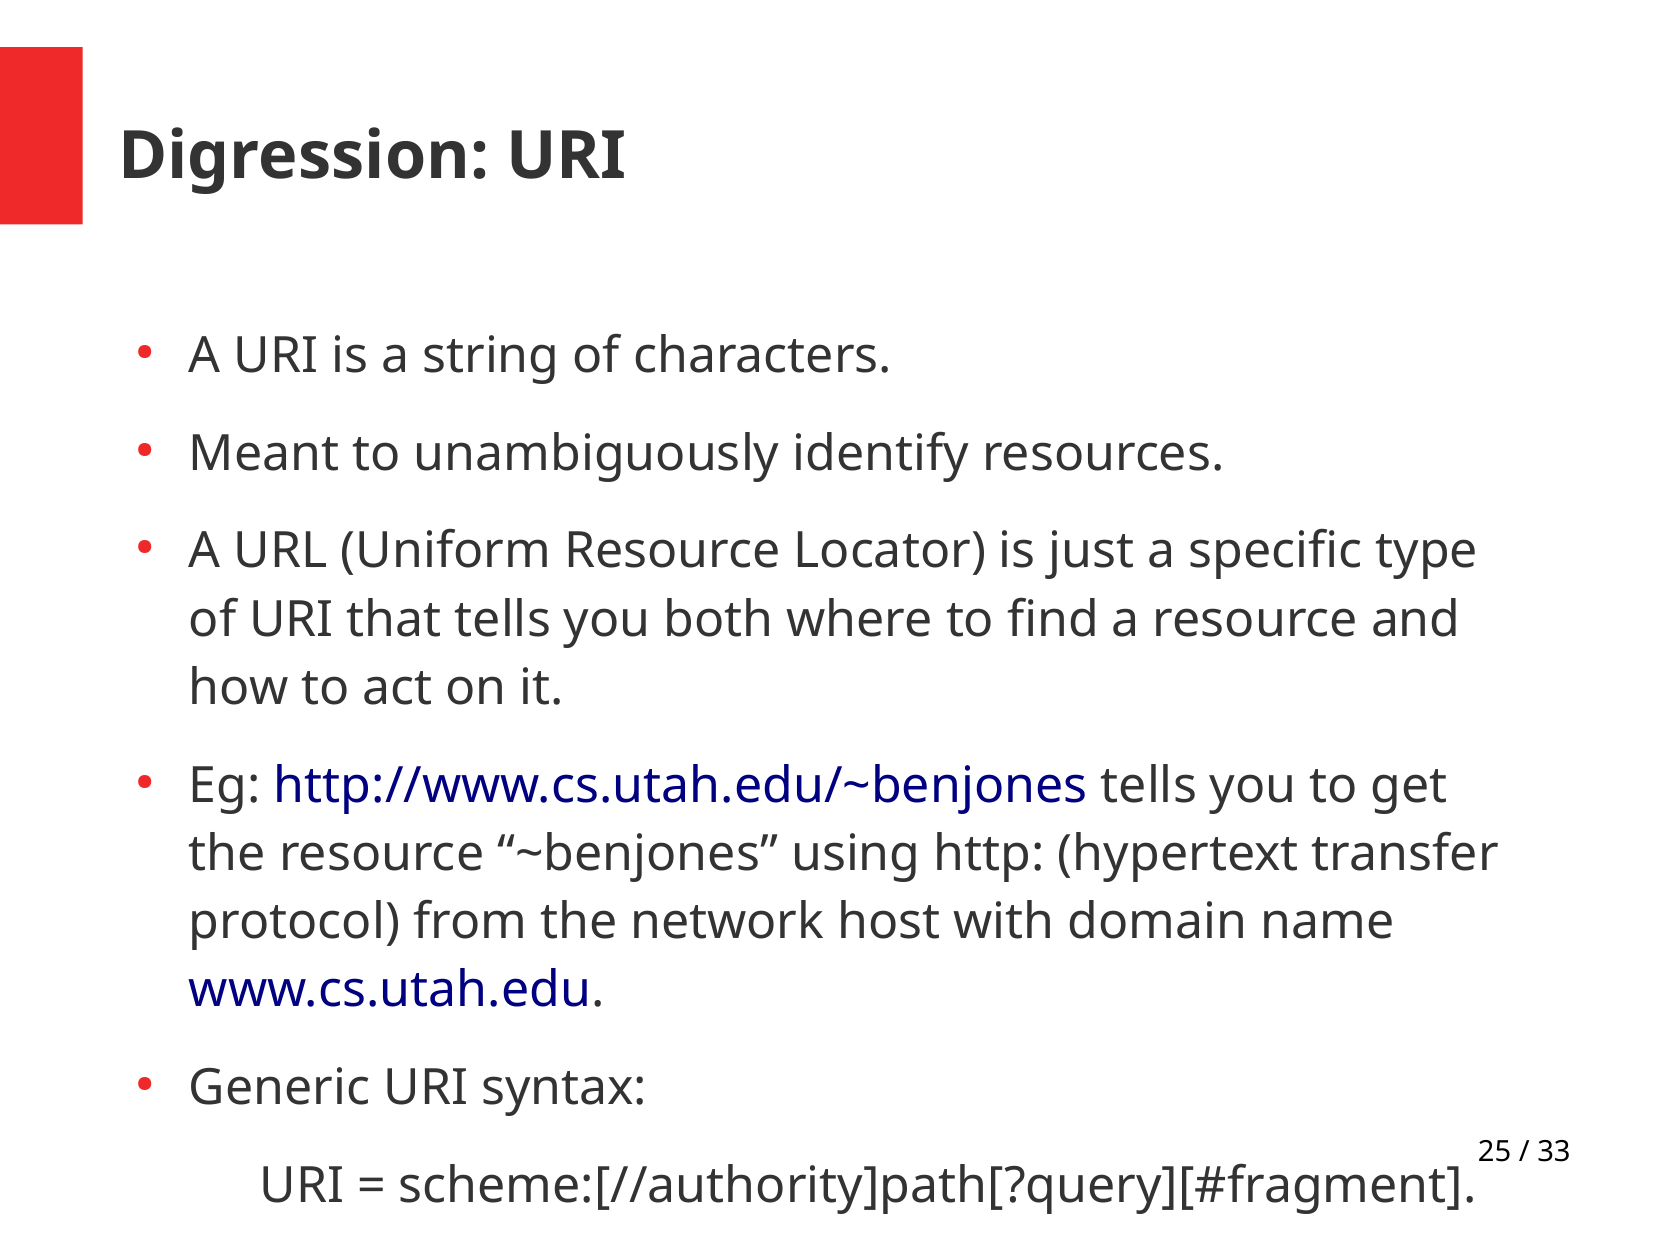

# Digression: URI
A URI is a string of characters.
Meant to unambiguously identify resources.
A URL (Uniform Resource Locator) is just a specific type of URI that tells you both where to find a resource and how to act on it.
Eg: http://www.cs.utah.edu/~benjones tells you to get the resource “~benjones” using http: (hypertext transfer protocol) from the network host with domain name www.cs.utah.edu.
Generic URI syntax:
URI = scheme:[//authority]path[?query][#fragment].
We’ll discuss this more when we link our app to the web.
25